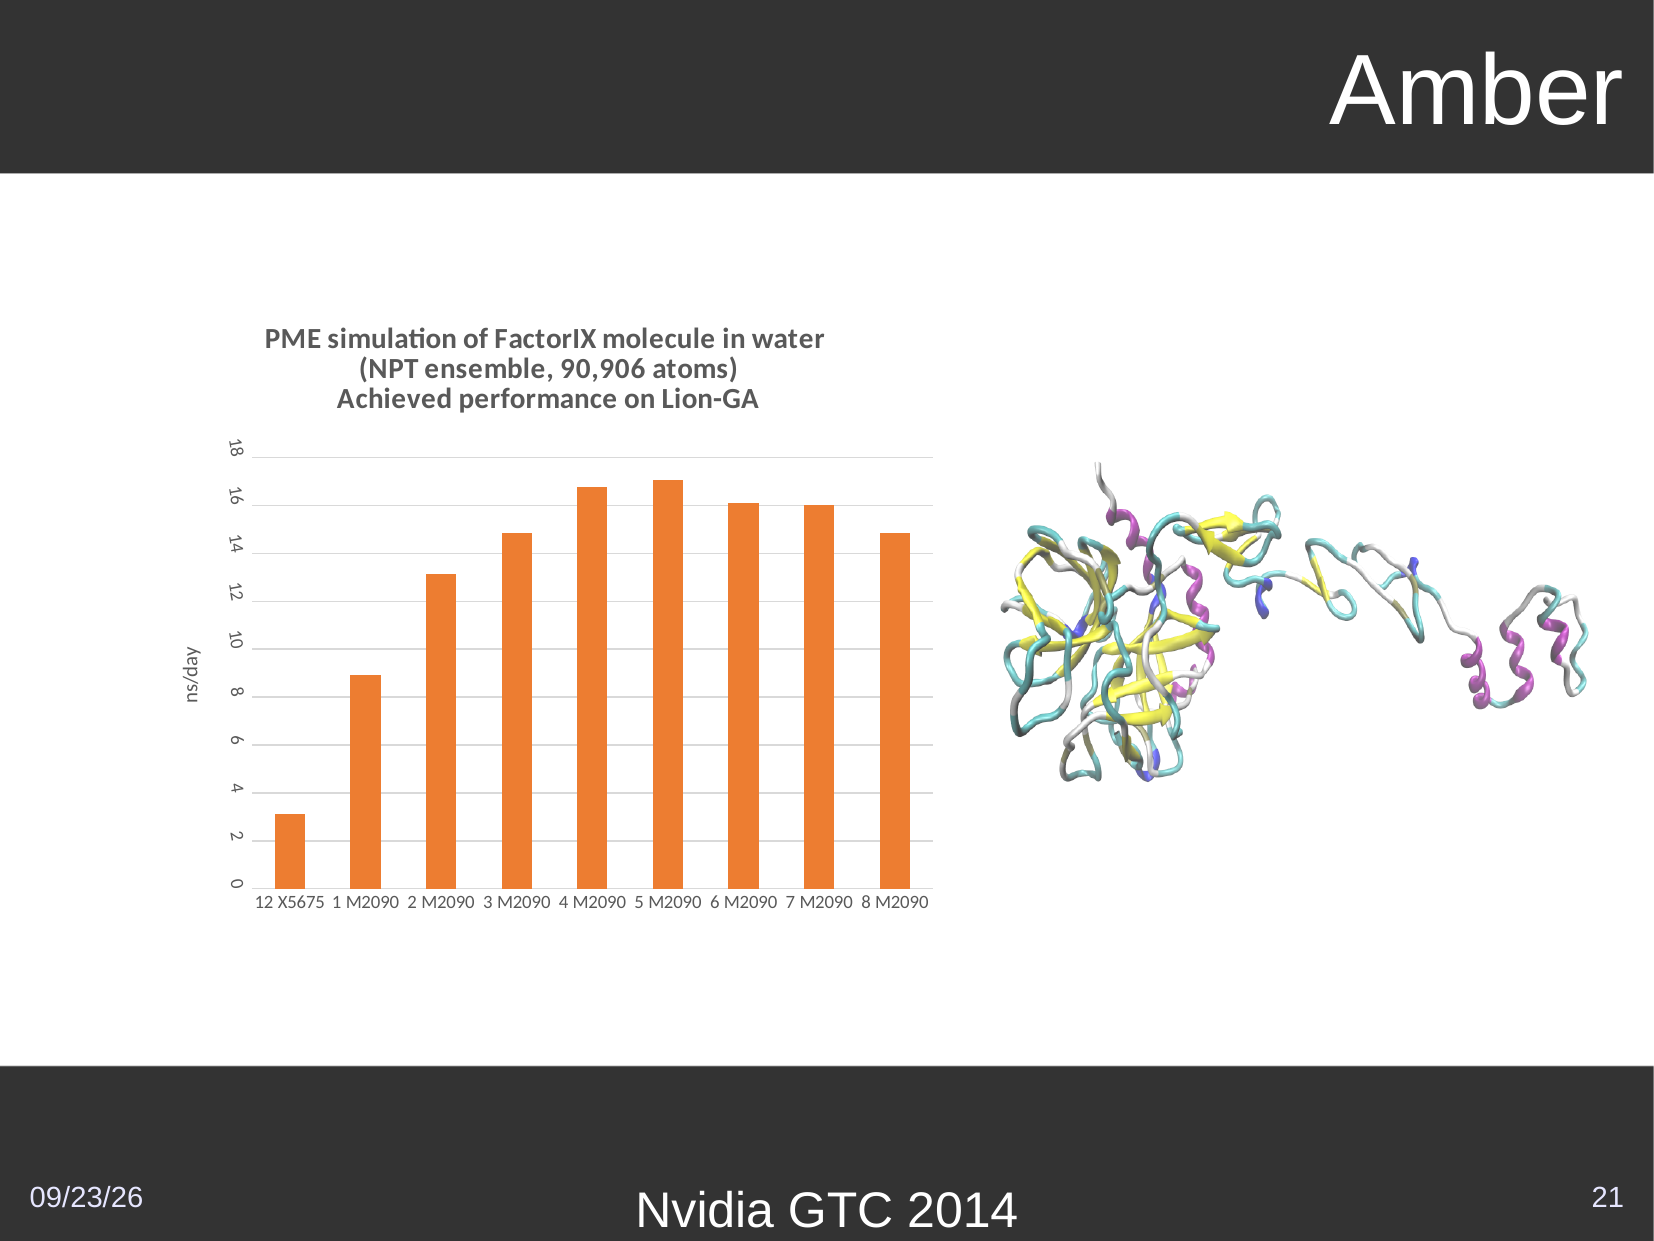

Amber
### Chart: PME simulation of FactorIX molecule in water
(NPT ensemble, 90,906 atoms)
Achieved performance on Lion-GA
| Category | |
|---|---|
| 12 X5675 | 3.1 |
| 1 M2090 | 8.94 |
| 2 M2090 | 13.13 |
| 3 M2090 | 14.84 |
| 4 M2090 | 16.78 |
| 5 M2090 | 17.07 |
| 6 M2090 | 16.11 |
| 7 M2090 | 16.04 |
| 8 M2090 | 14.87 |
21
# Nvidia GTC 2014